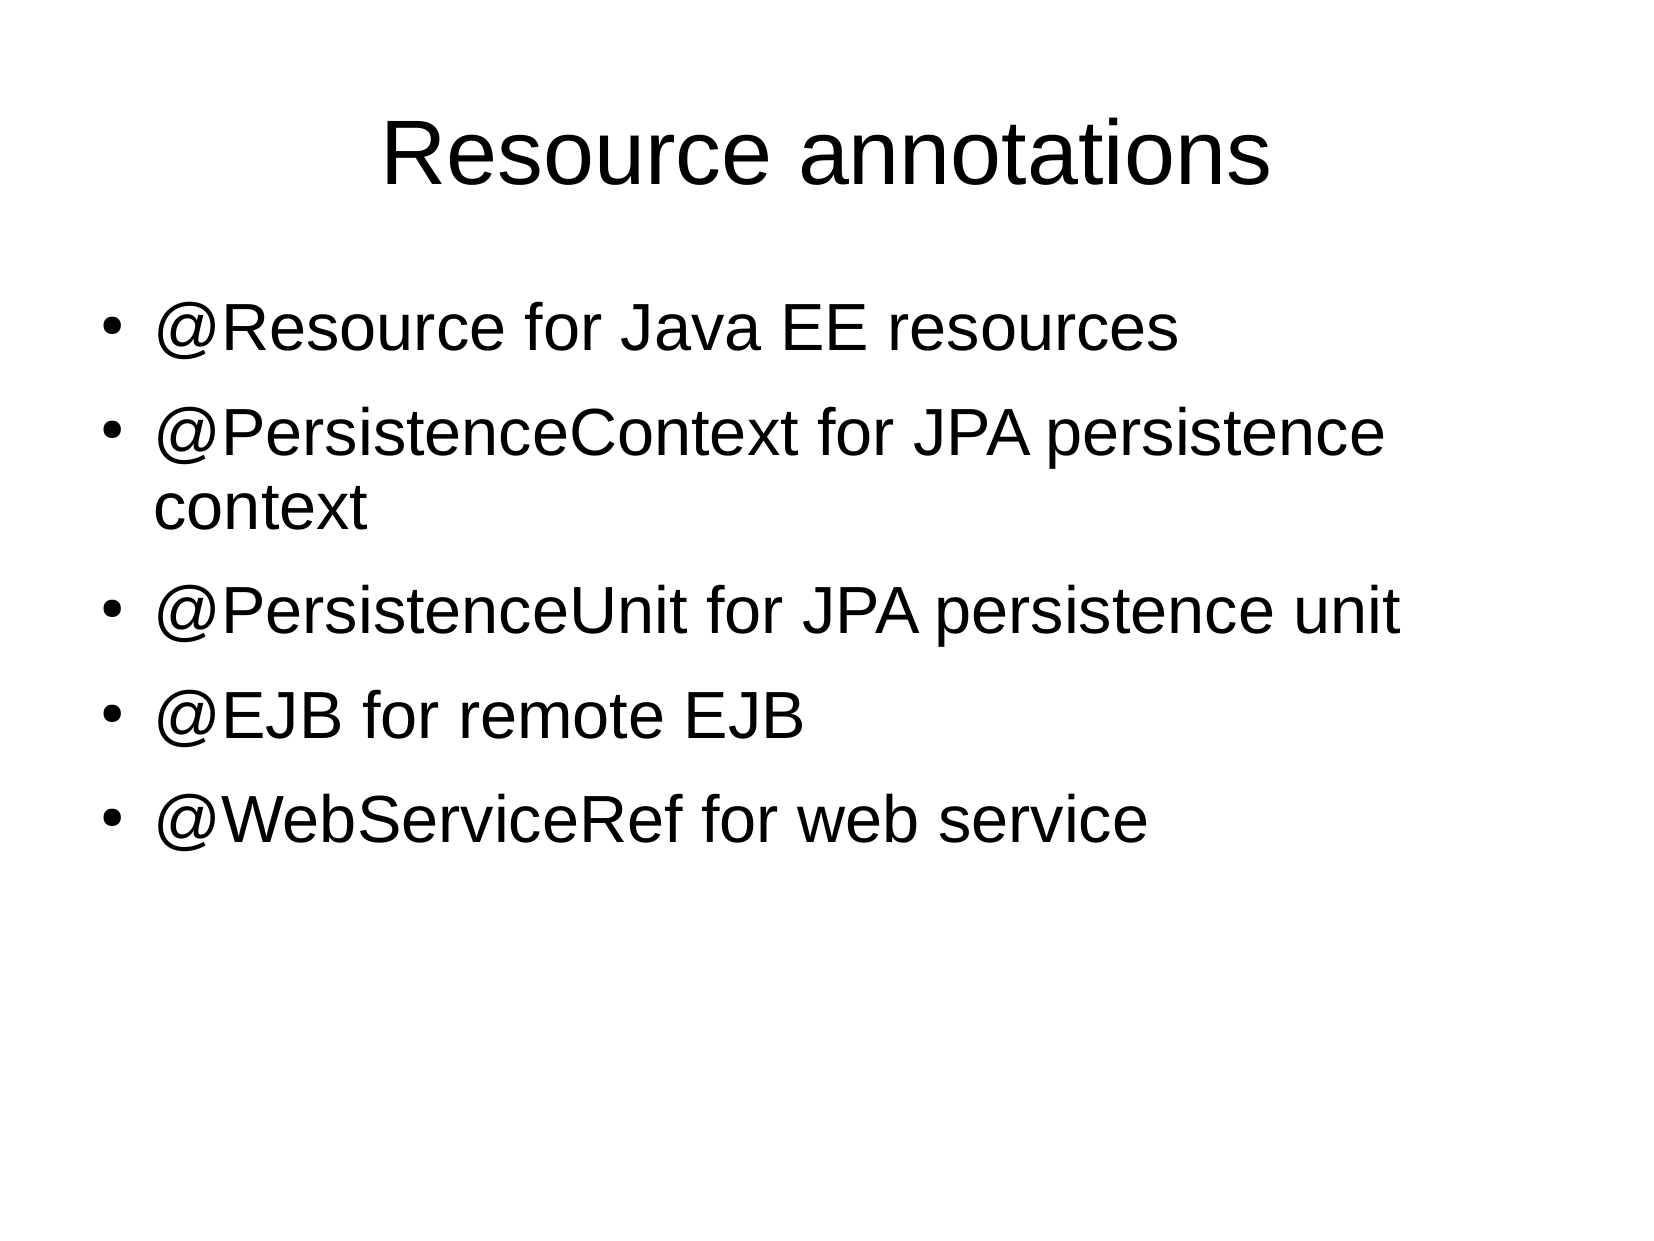

# Resource annotations
@Resource for Java EE resources
@PersistenceContext for JPA persistence context
@PersistenceUnit for JPA persistence unit
@EJB for remote EJB
@WebServiceRef for web service